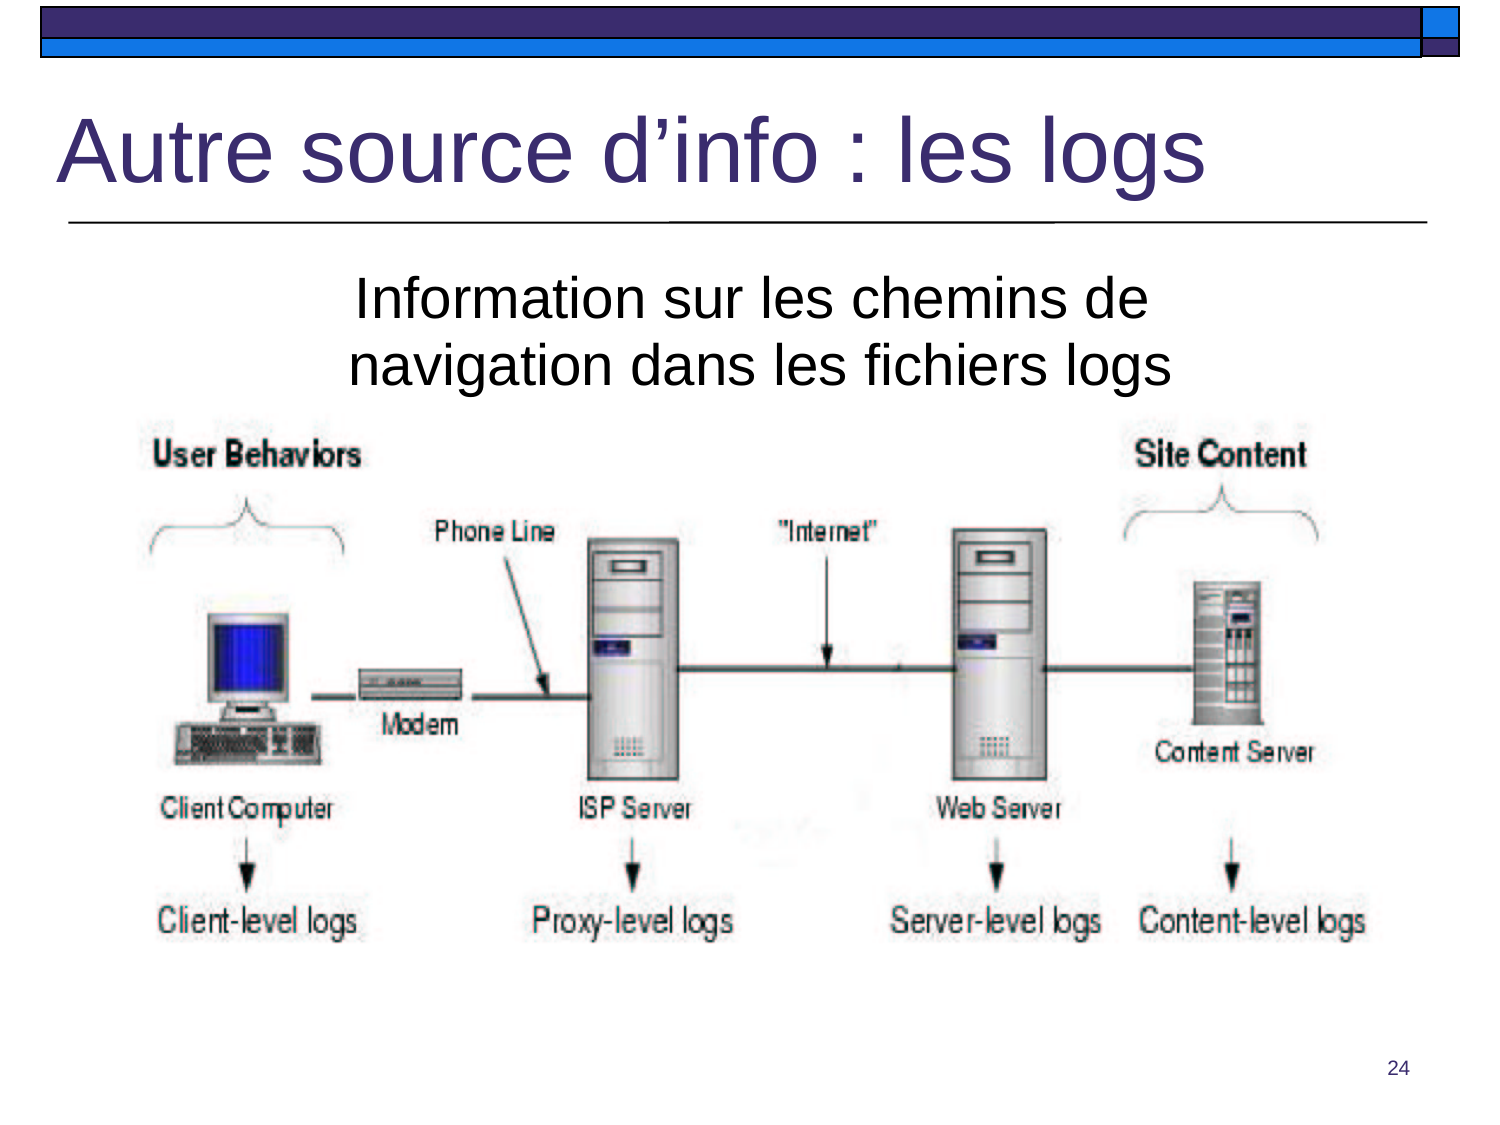

Autre source d’info : les logs
Information sur les chemins de
navigation dans les fichiers logs